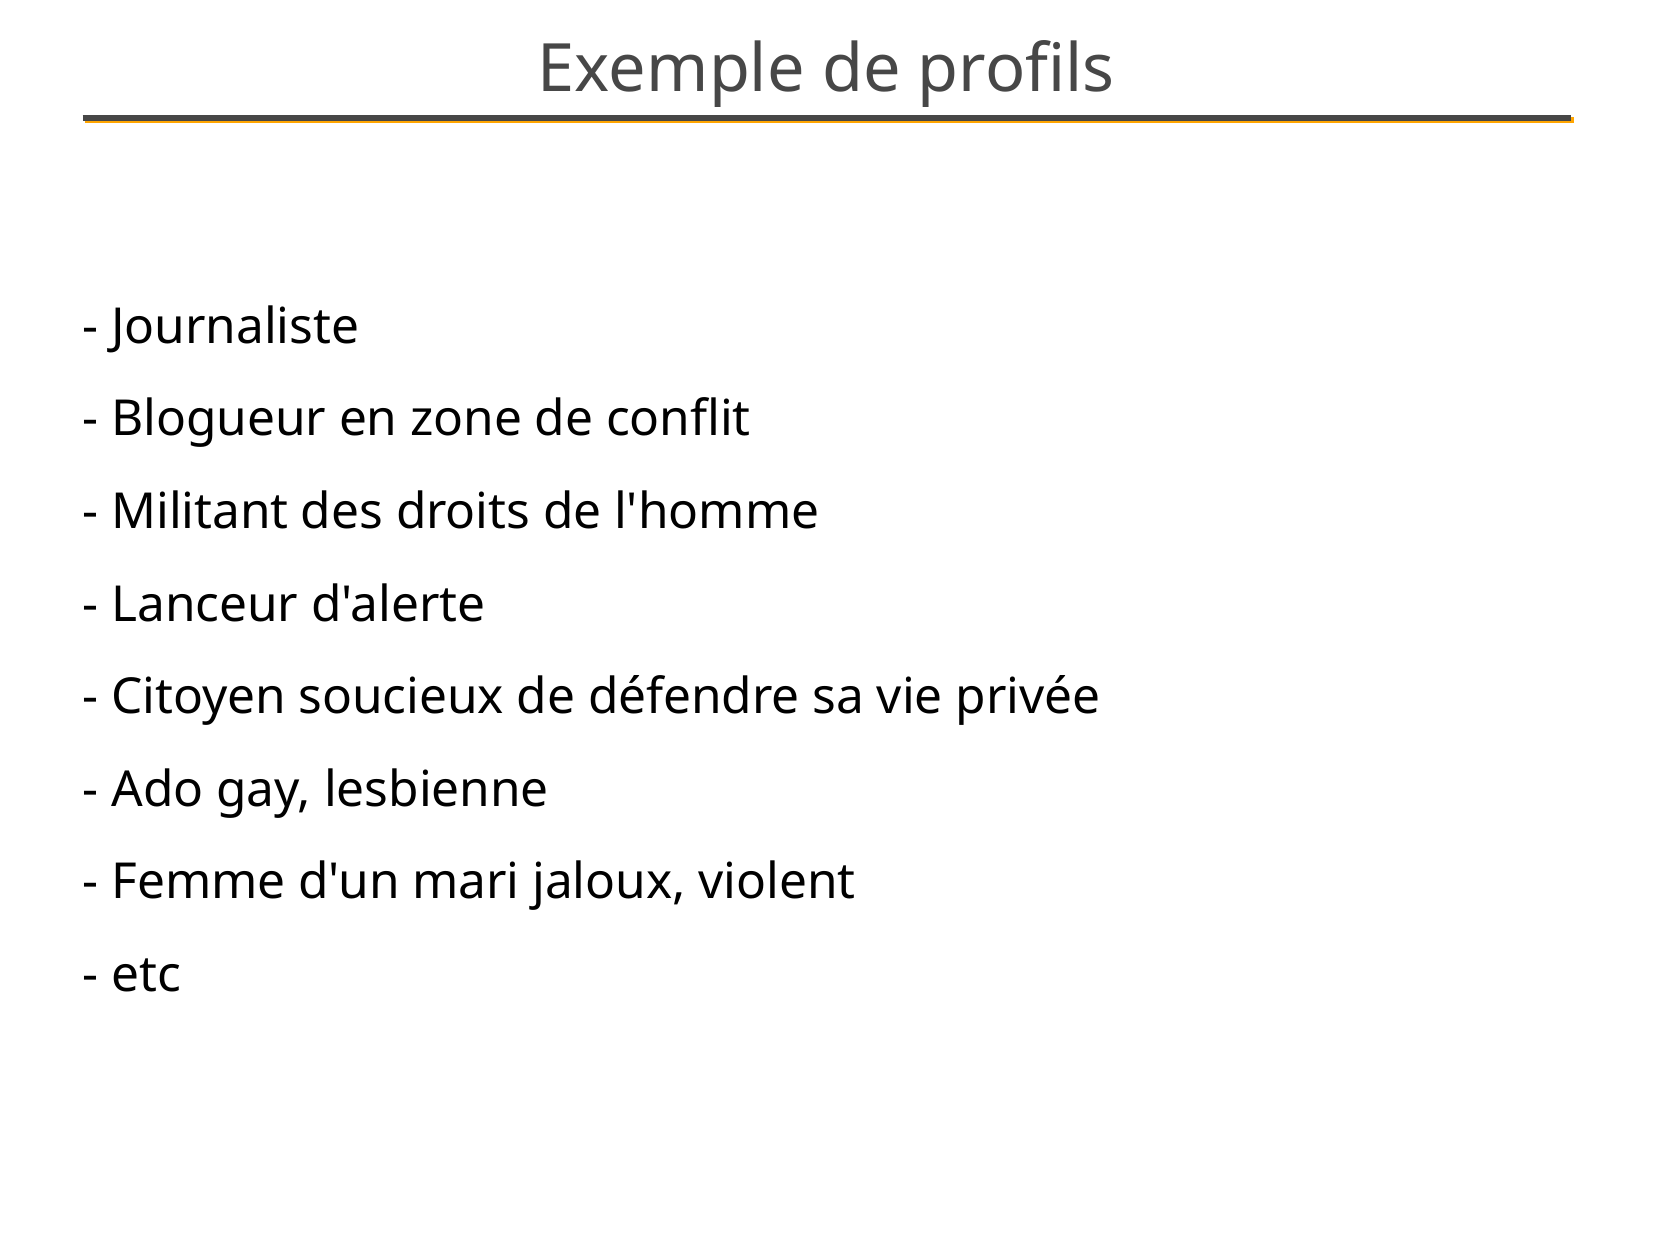

# Exemple de profils
- Journaliste
- Blogueur en zone de conflit
- Militant des droits de l'homme
- Lanceur d'alerte
- Citoyen soucieux de défendre sa vie privée
- Ado gay, lesbienne
- Femme d'un mari jaloux, violent
- etc